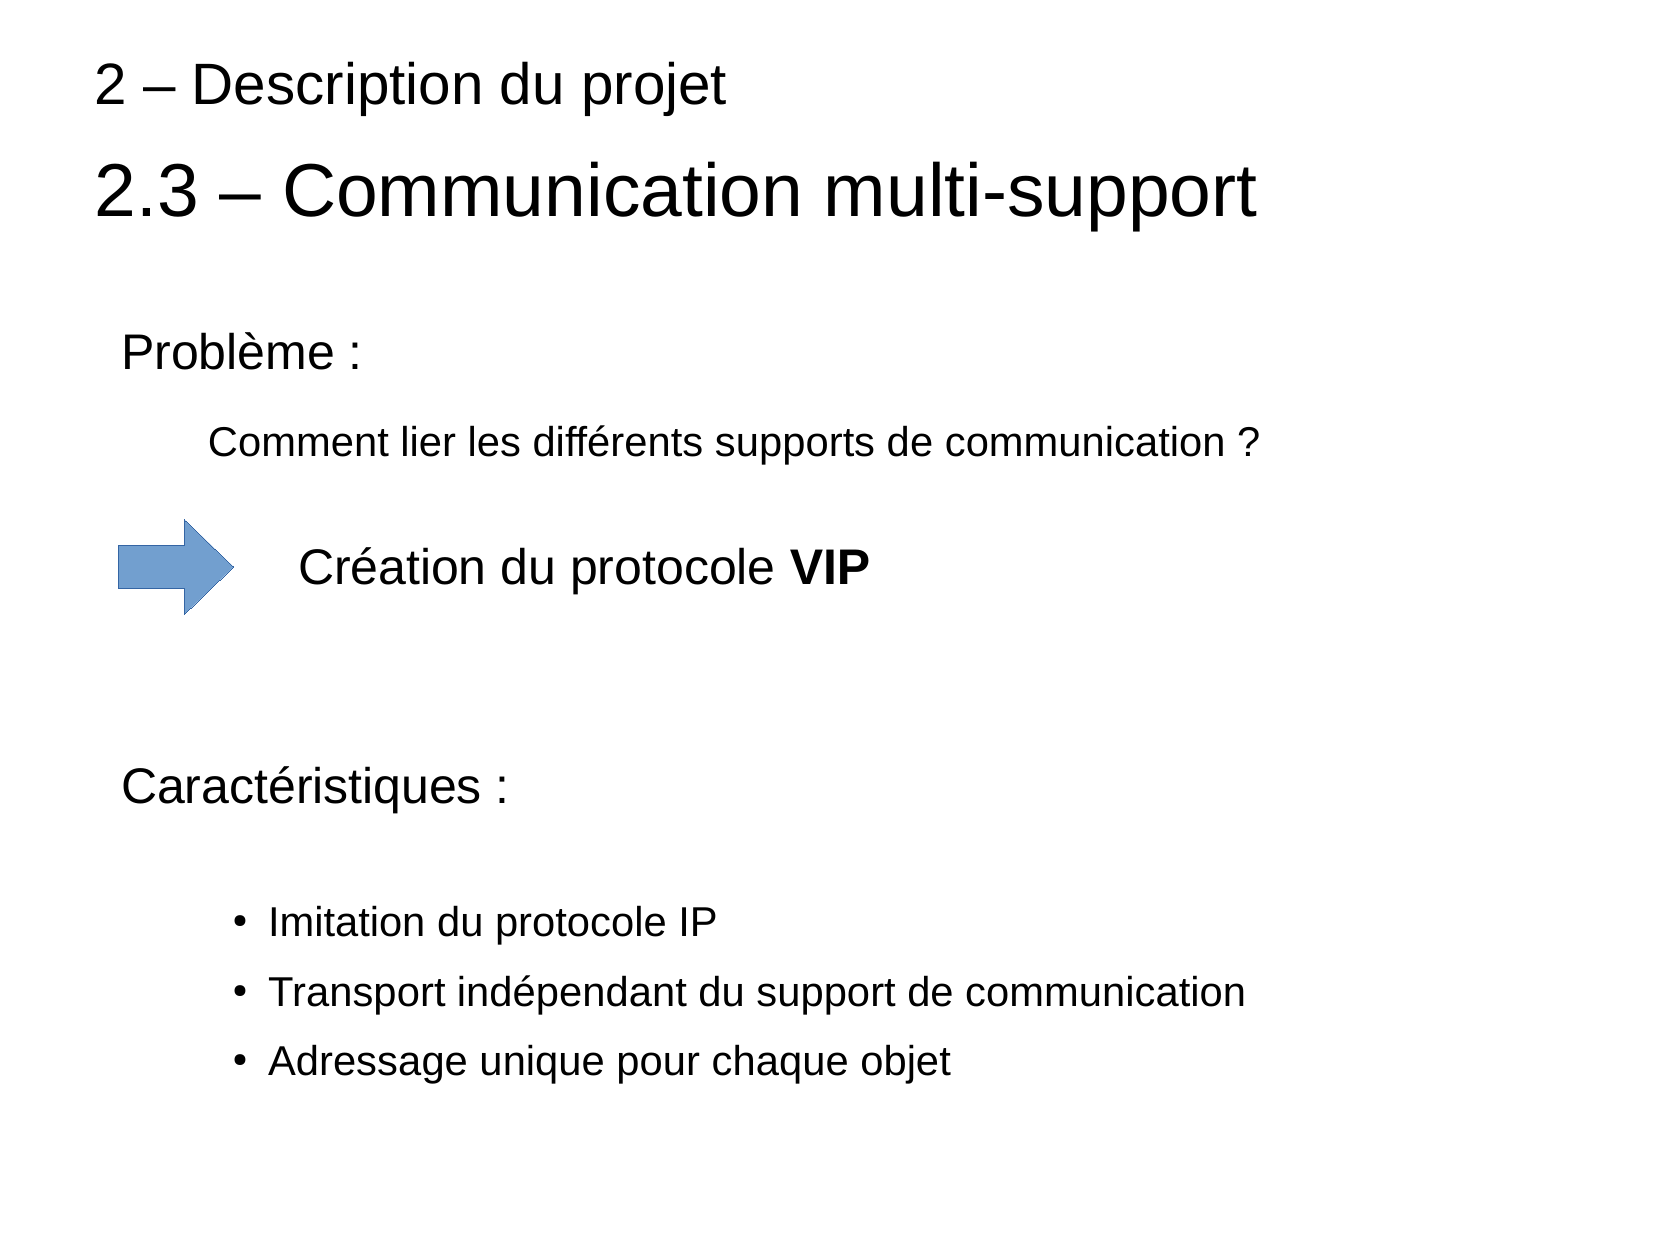

# 2 – Description du projet
2.3 – Communication multi-support
Problème :
Comment lier les différents supports de communication ?
Création du protocole VIP
Caractéristiques :
Imitation du protocole IP
Transport indépendant du support de communication
Adressage unique pour chaque objet